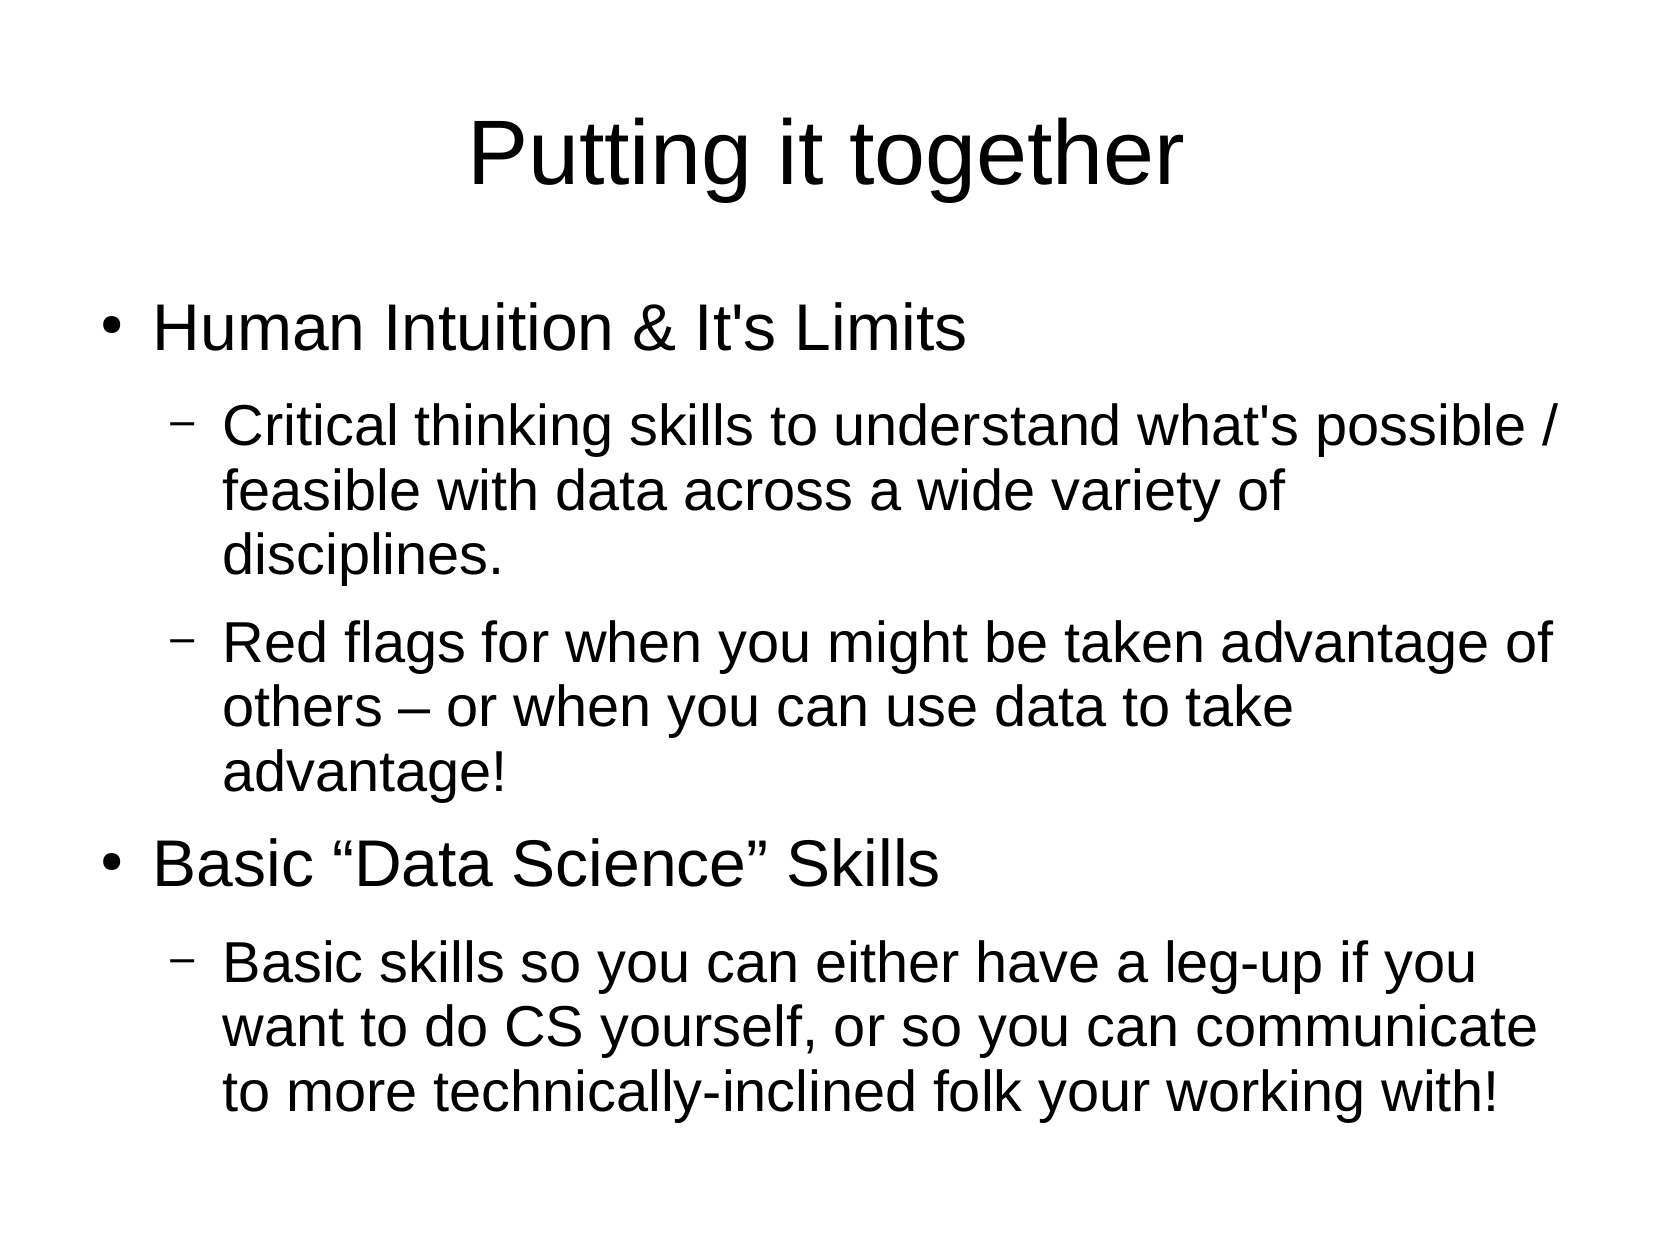

# Putting it together
Human Intuition & It's Limits
Critical thinking skills to understand what's possible / feasible with data across a wide variety of disciplines.
Red flags for when you might be taken advantage of others – or when you can use data to take advantage!
Basic “Data Science” Skills
Basic skills so you can either have a leg-up if you want to do CS yourself, or so you can communicate to more technically-inclined folk your working with!